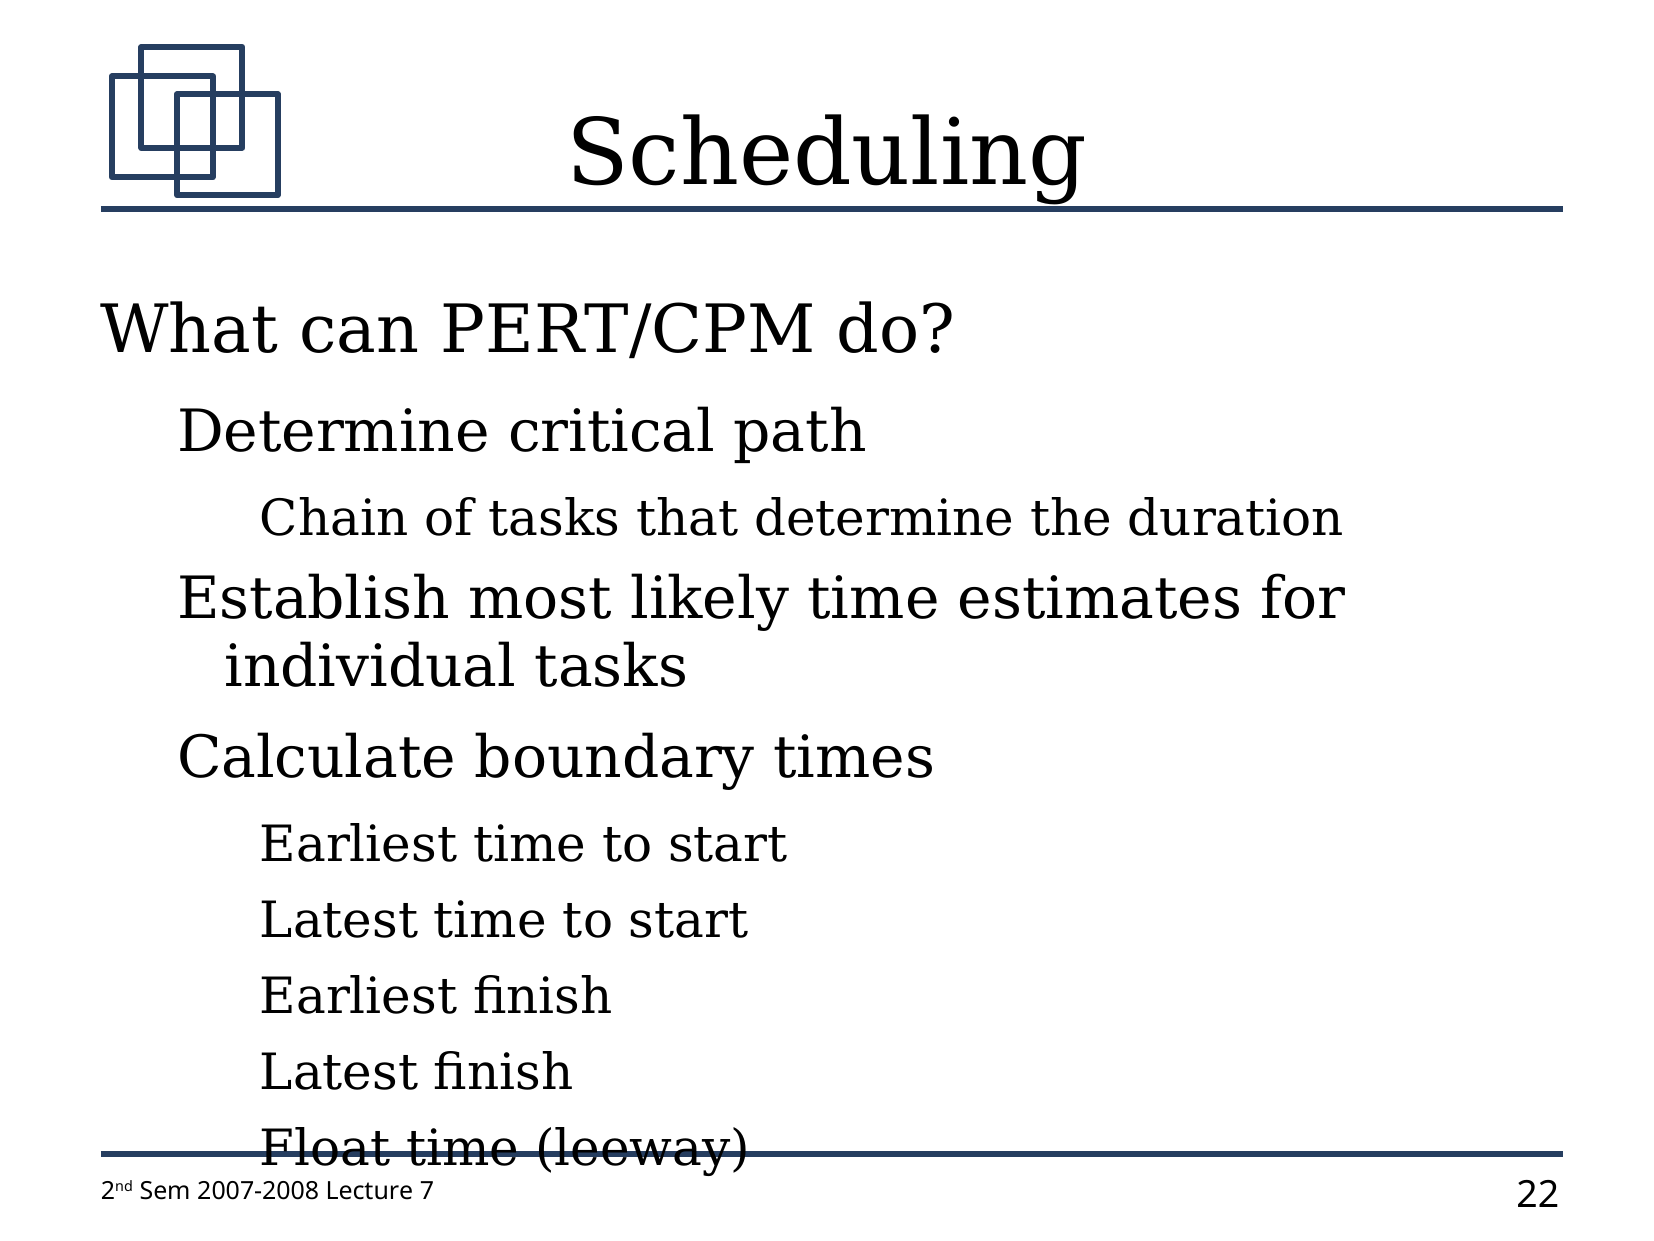

# Scheduling
What can PERT/CPM do?
Determine critical path
Chain of tasks that determine the duration
Establish most likely time estimates for individual tasks
Calculate boundary times
Earliest time to start
Latest time to start
Earliest finish
Latest finish
Float time (leeway)